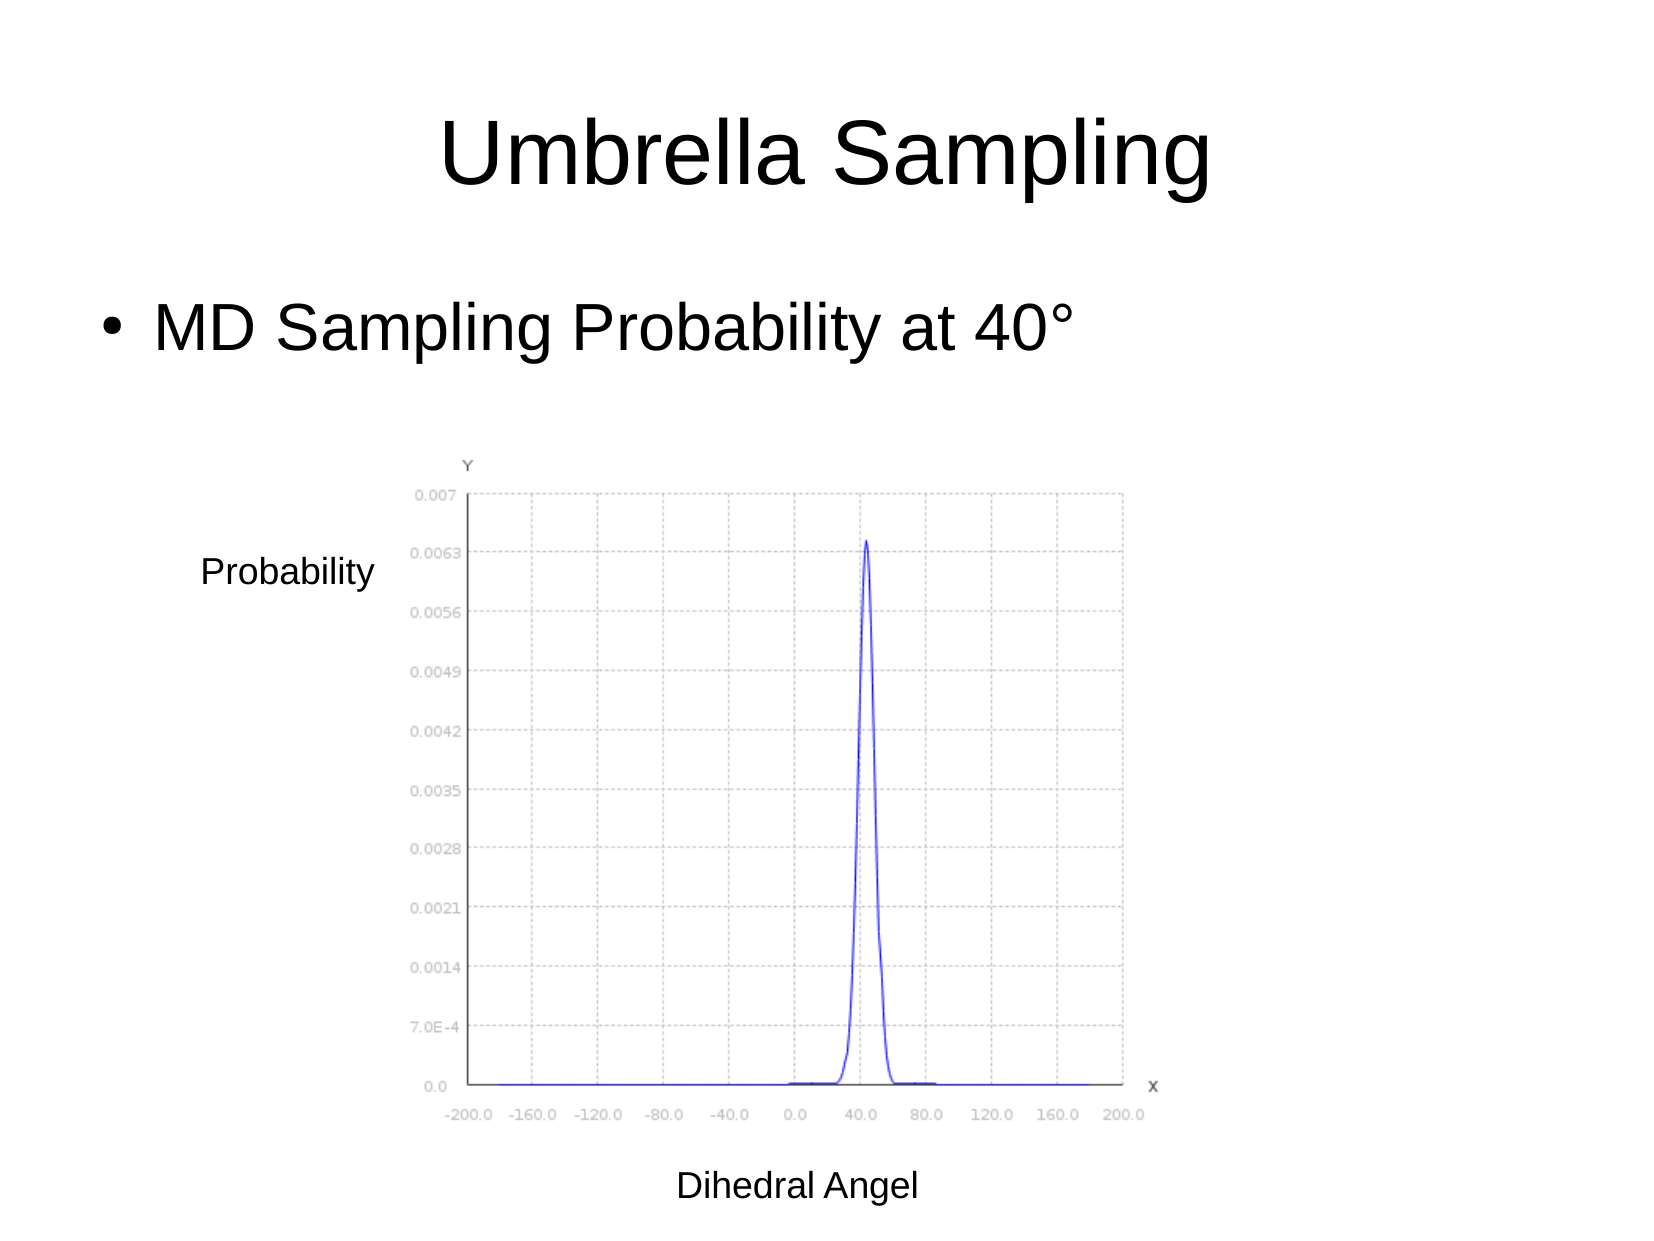

# Umbrella Sampling
MD Sampling Probability at 40°
Probability
Dihedral Angel